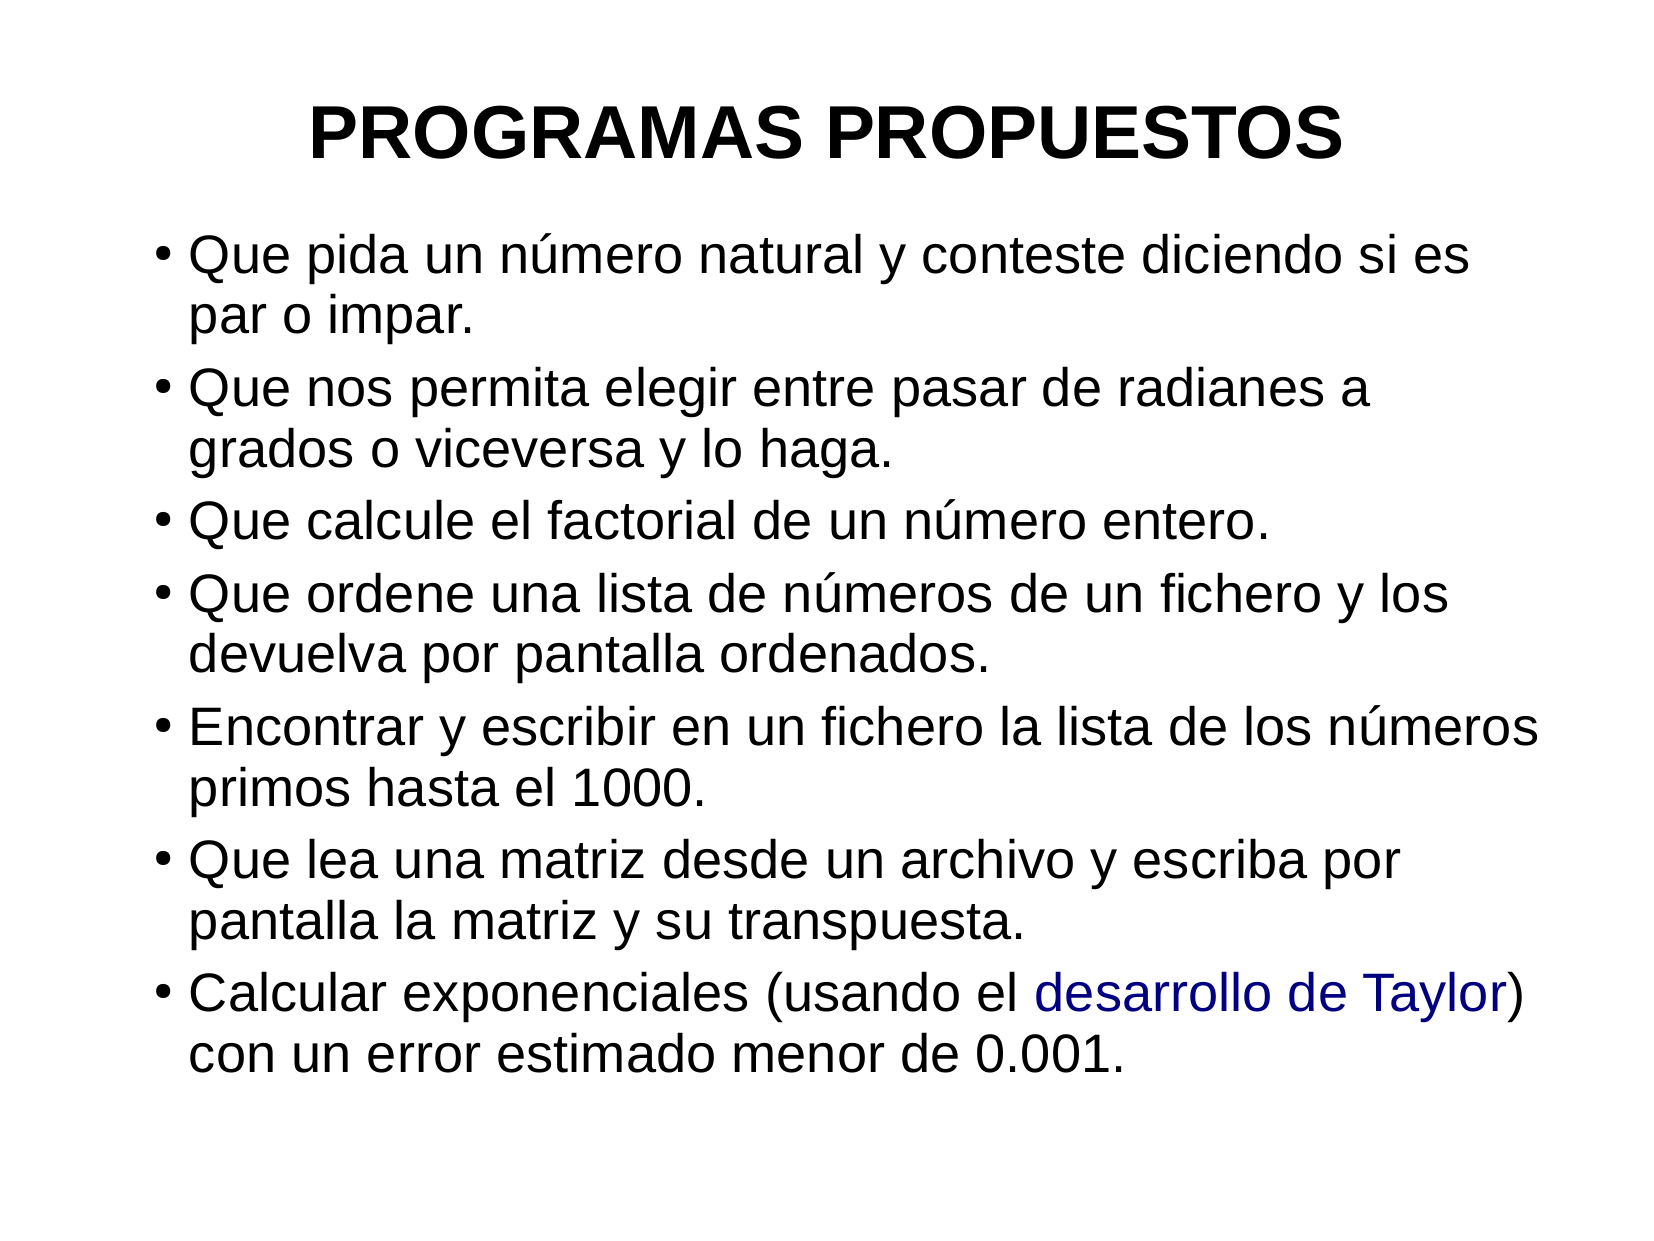

# PROGRAMAS PROPUESTOS
Que pida un número natural y conteste diciendo si es par o impar.
Que nos permita elegir entre pasar de radianes a grados o viceversa y lo haga.
Que calcule el factorial de un número entero.
Que ordene una lista de números de un fichero y los devuelva por pantalla ordenados.
Encontrar y escribir en un fichero la lista de los números primos hasta el 1000.
Que lea una matriz desde un archivo y escriba por pantalla la matriz y su transpuesta.
Calcular exponenciales (usando el desarrollo de Taylor) con un error estimado menor de 0.001.